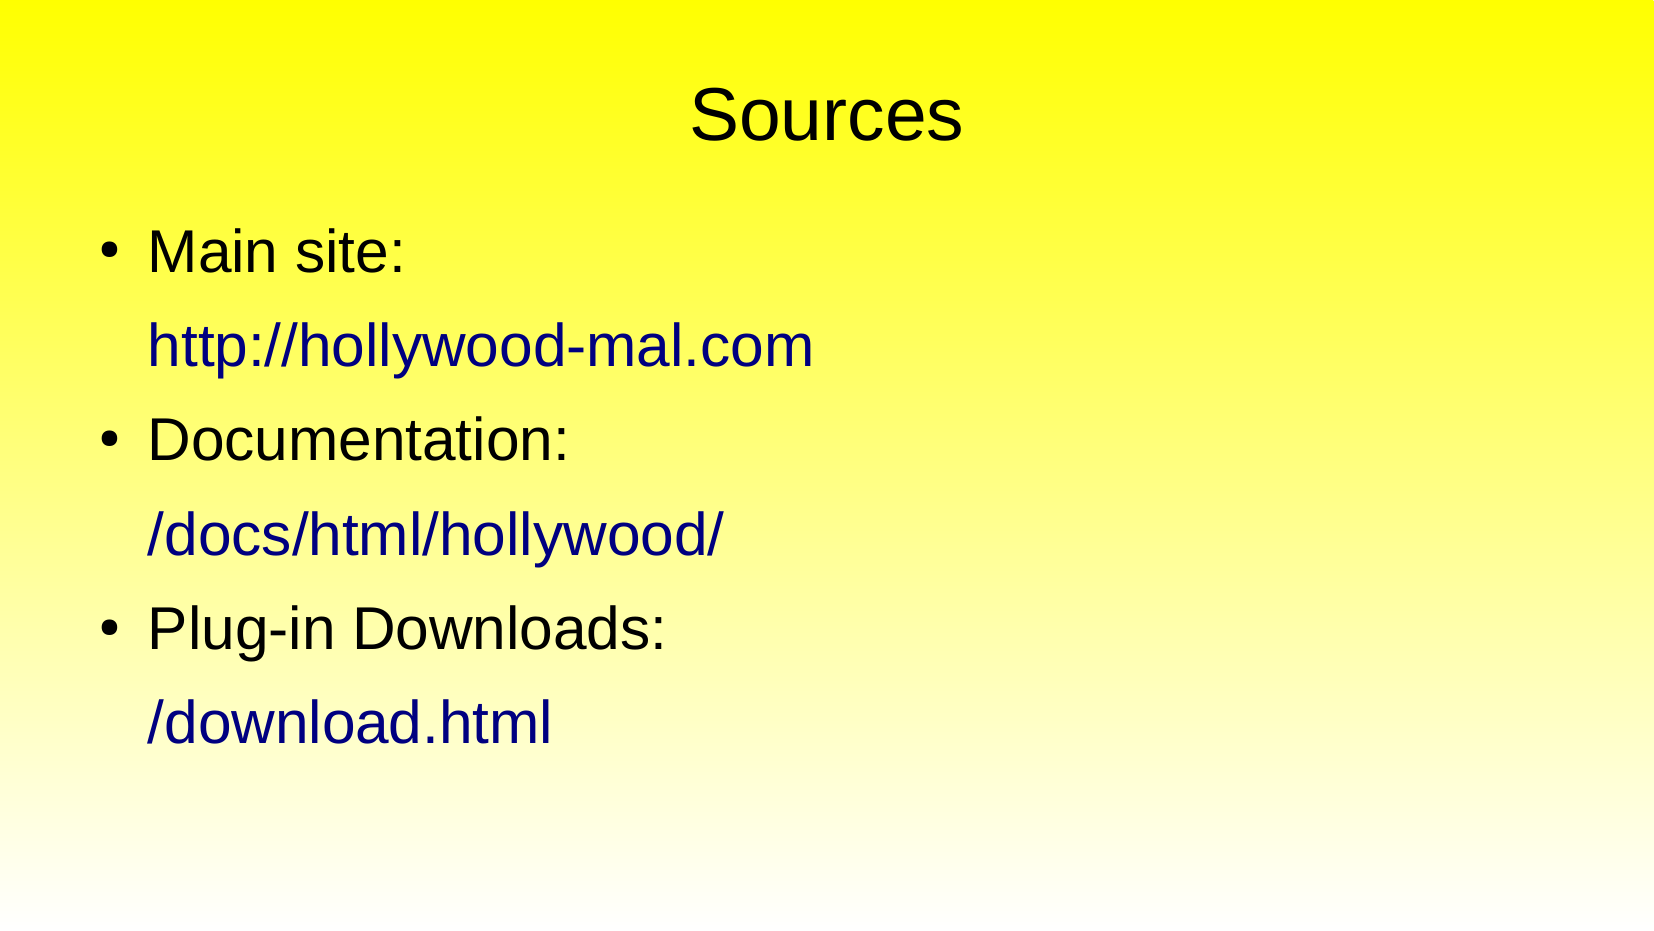

# Sources
Main site:
http://hollywood-mal.com
Documentation:
/docs/html/hollywood/
Plug-in Downloads:
/download.html